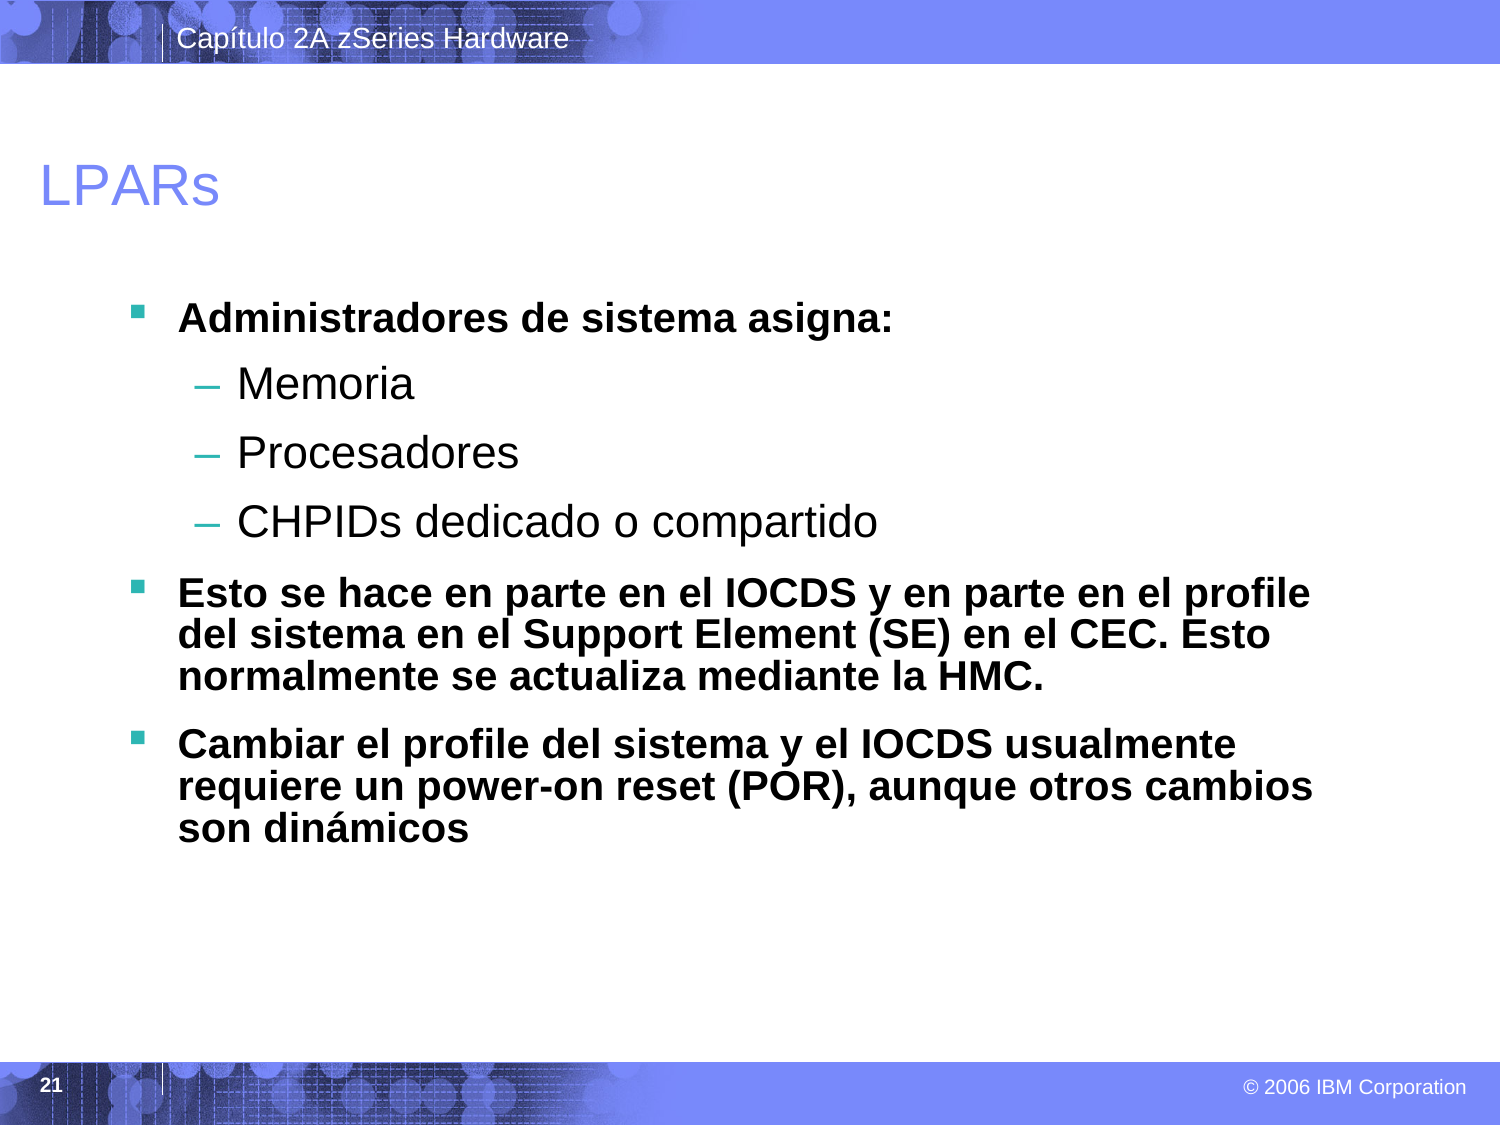

# LPARs
Administradores de sistema asigna:
Memoria
Procesadores
CHPIDs dedicado o compartido
Esto se hace en parte en el IOCDS y en parte en el profile del sistema en el Support Element (SE) en el CEC. Esto normalmente se actualiza mediante la HMC.
Cambiar el profile del sistema y el IOCDS usualmente requiere un power-on reset (POR), aunque otros cambios son dinámicos
21